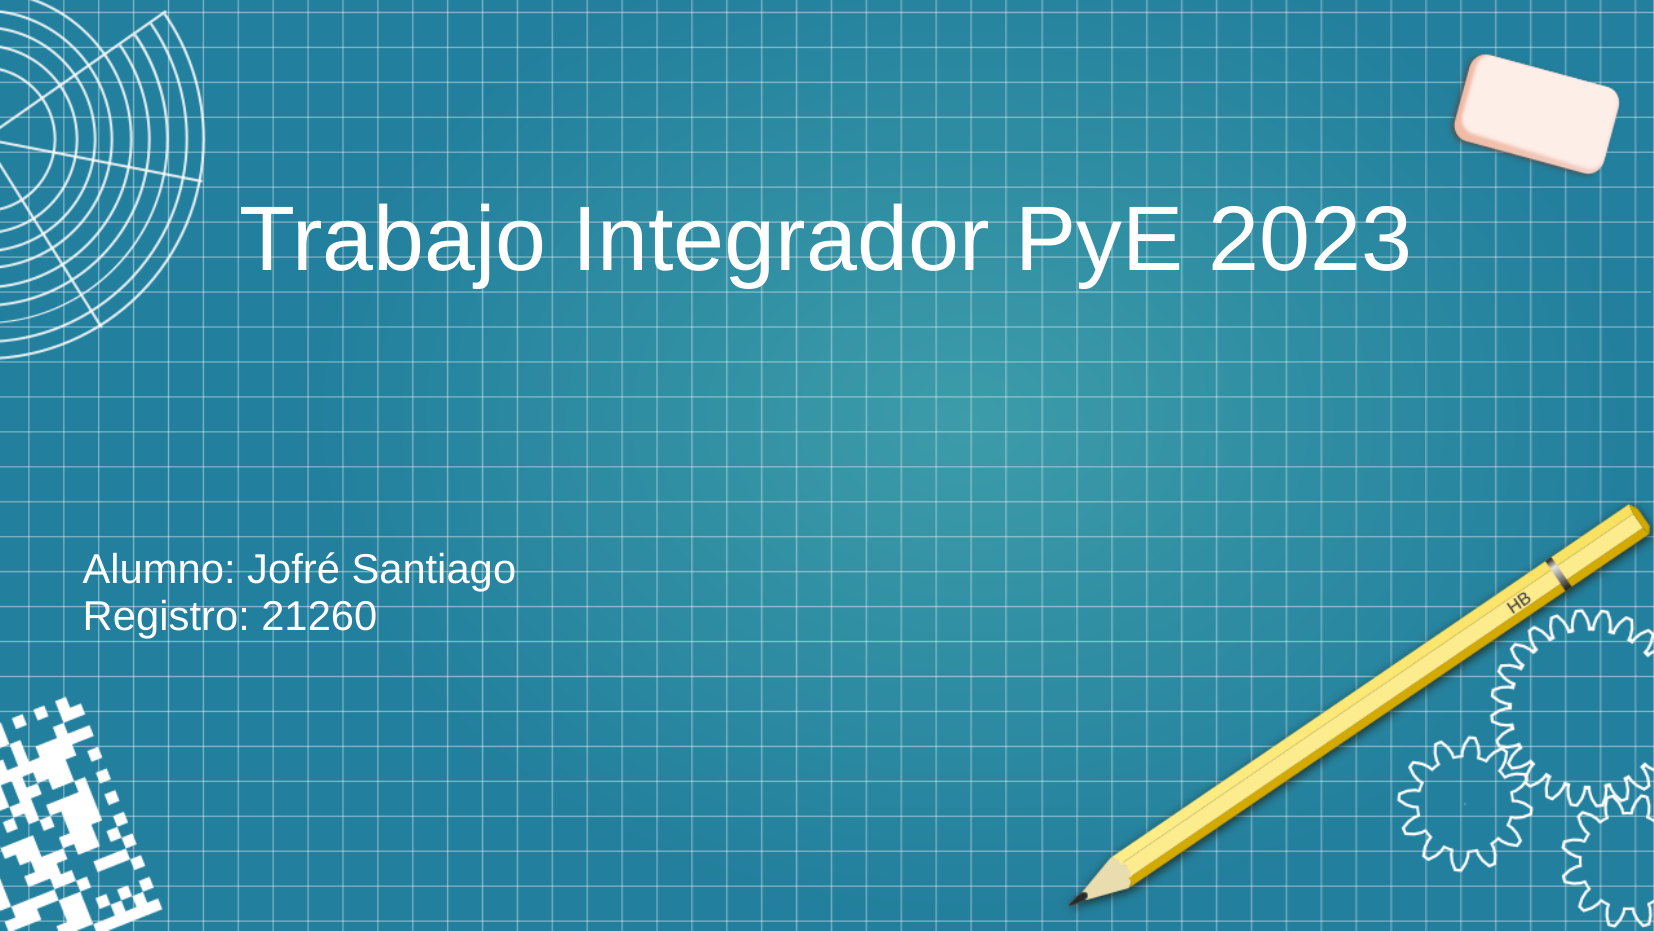

# Trabajo Integrador PyE 2023
Alumno: Jofré Santiago
Registro: 21260